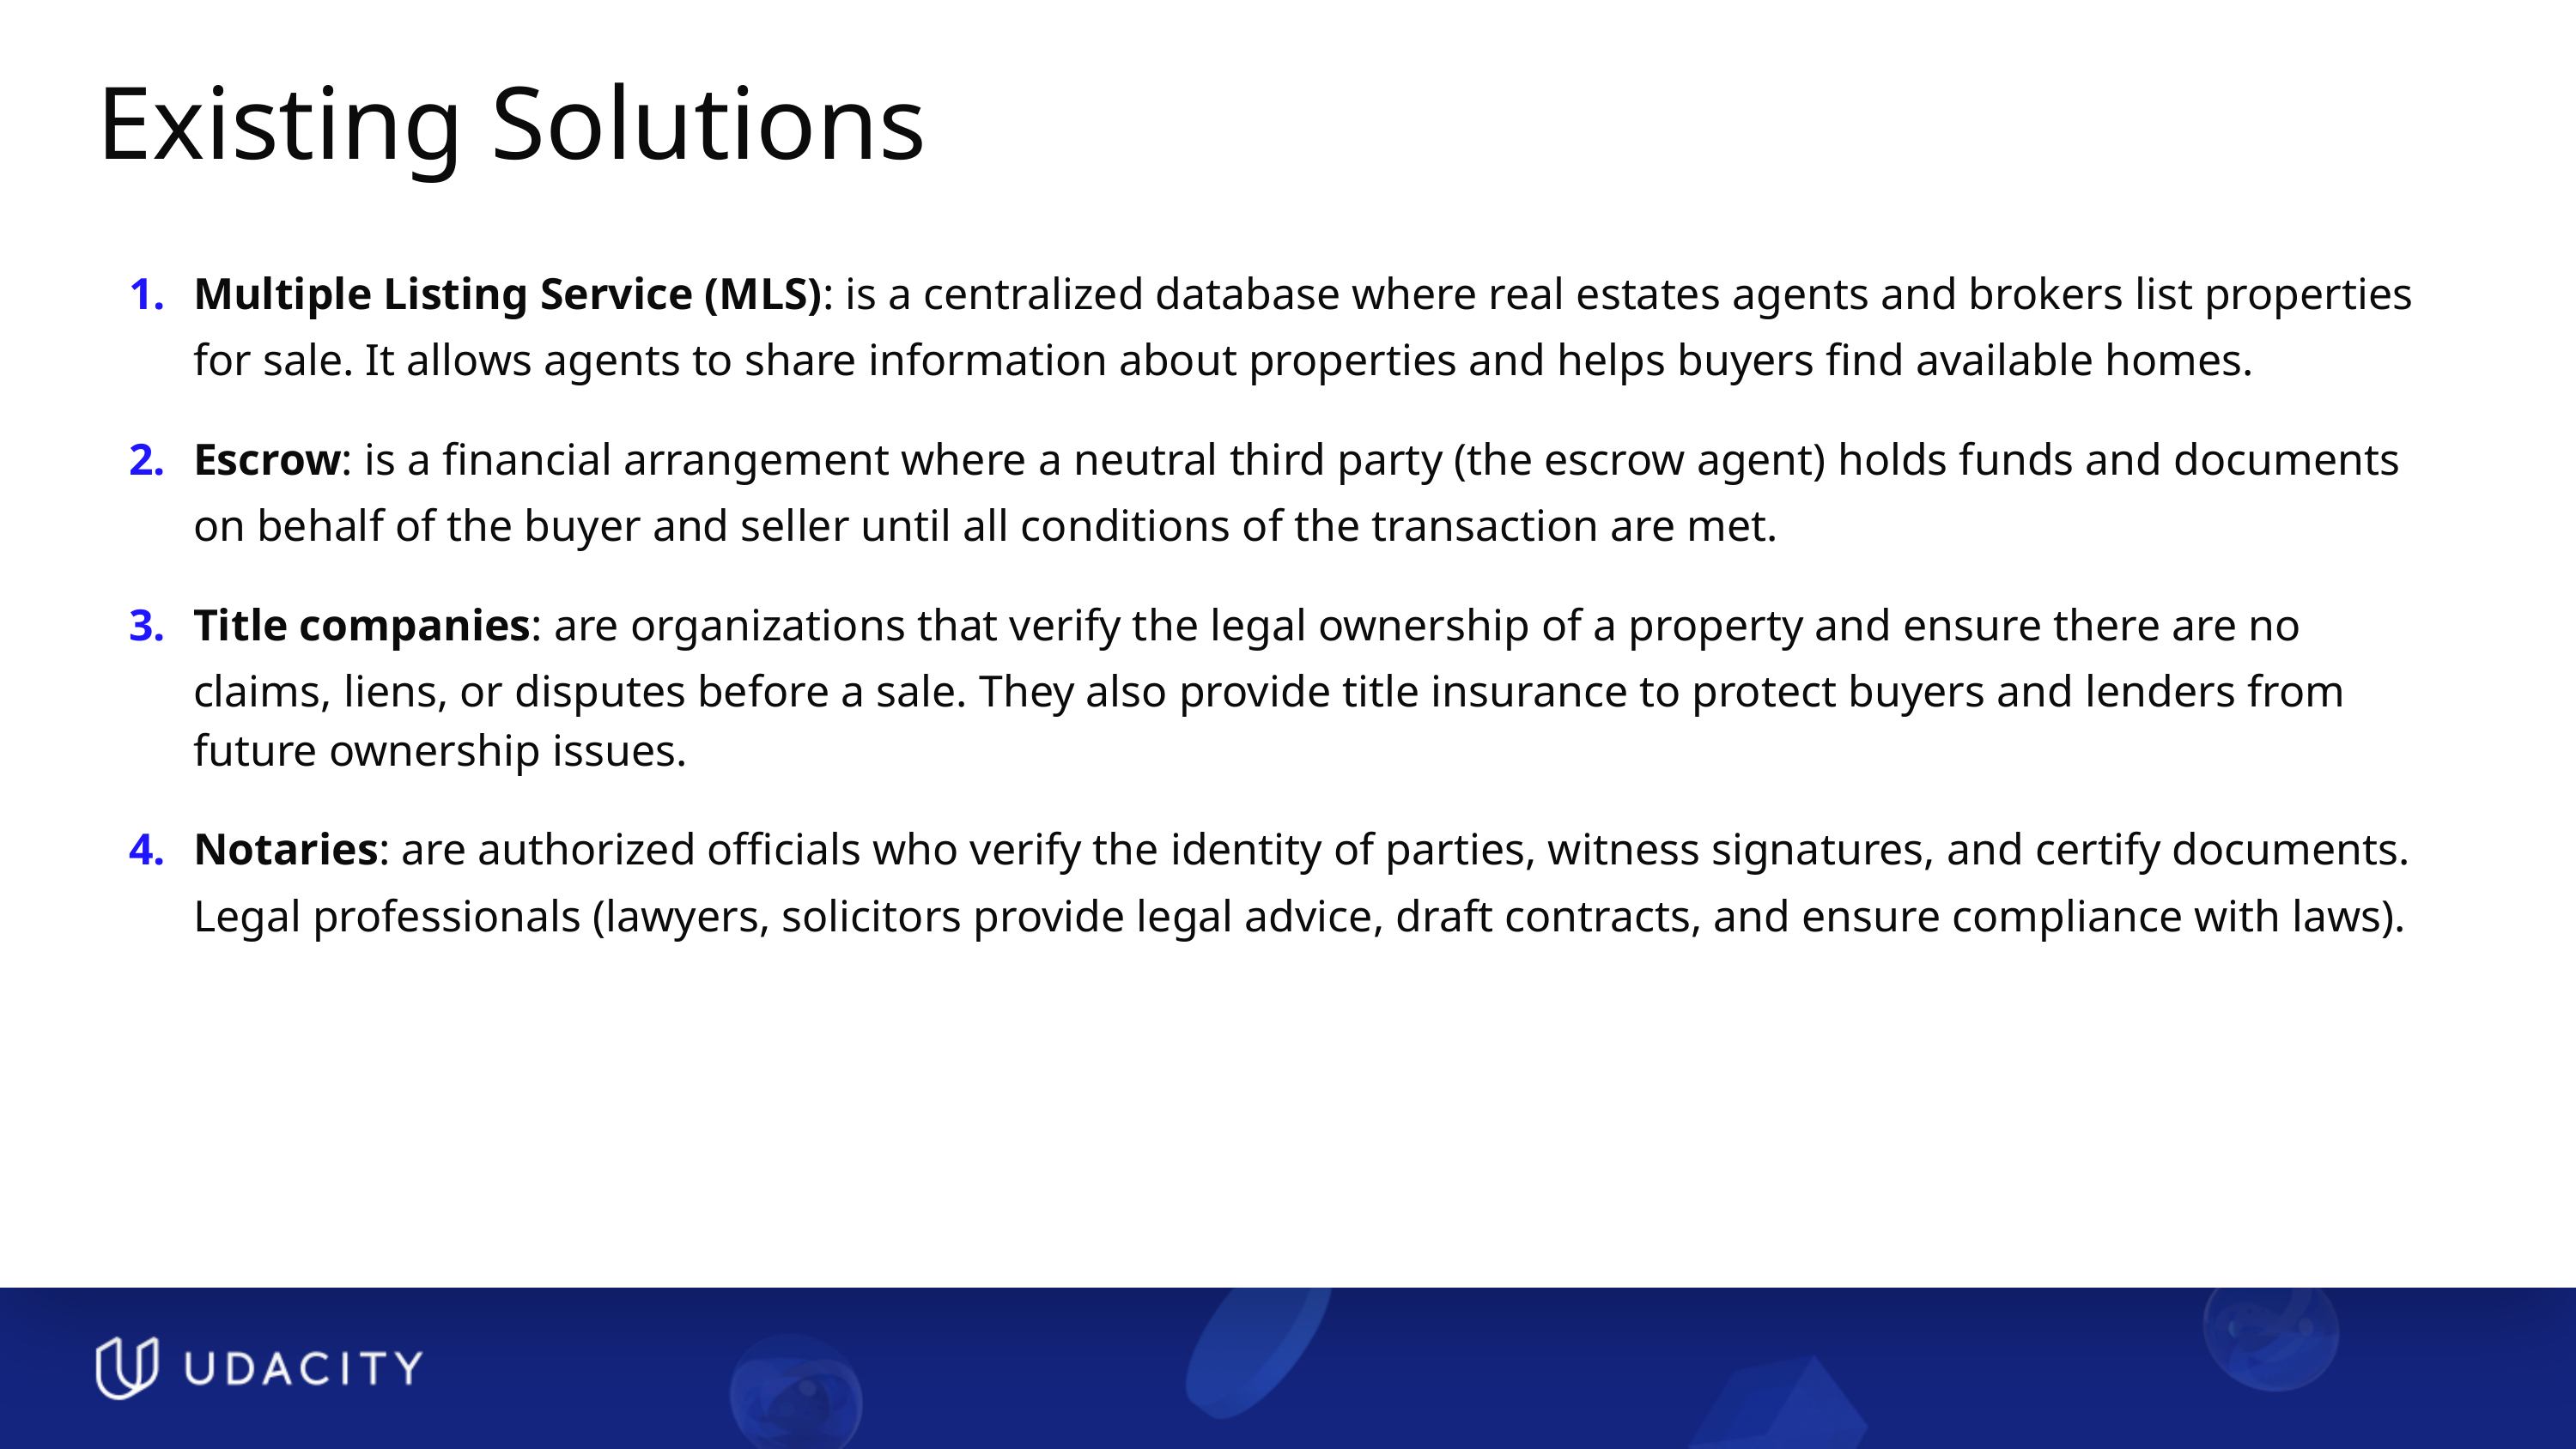

# Existing Solutions
Multiple Listing Service (MLS): is a centralized database where real estates agents and brokers list properties for sale. It allows agents to share information about properties and helps buyers find available homes.
Escrow: is a financial arrangement where a neutral third party (the escrow agent) holds funds and documents on behalf of the buyer and seller until all conditions of the transaction are met.
Title companies: are organizations that verify the legal ownership of a property and ensure there are no claims, liens, or disputes before a sale. They also provide title insurance to protect buyers and lenders from future ownership issues.
Notaries: are authorized officials who verify the identity of parties, witness signatures, and certify documents. Legal professionals (lawyers, solicitors provide legal advice, draft contracts, and ensure compliance with laws).